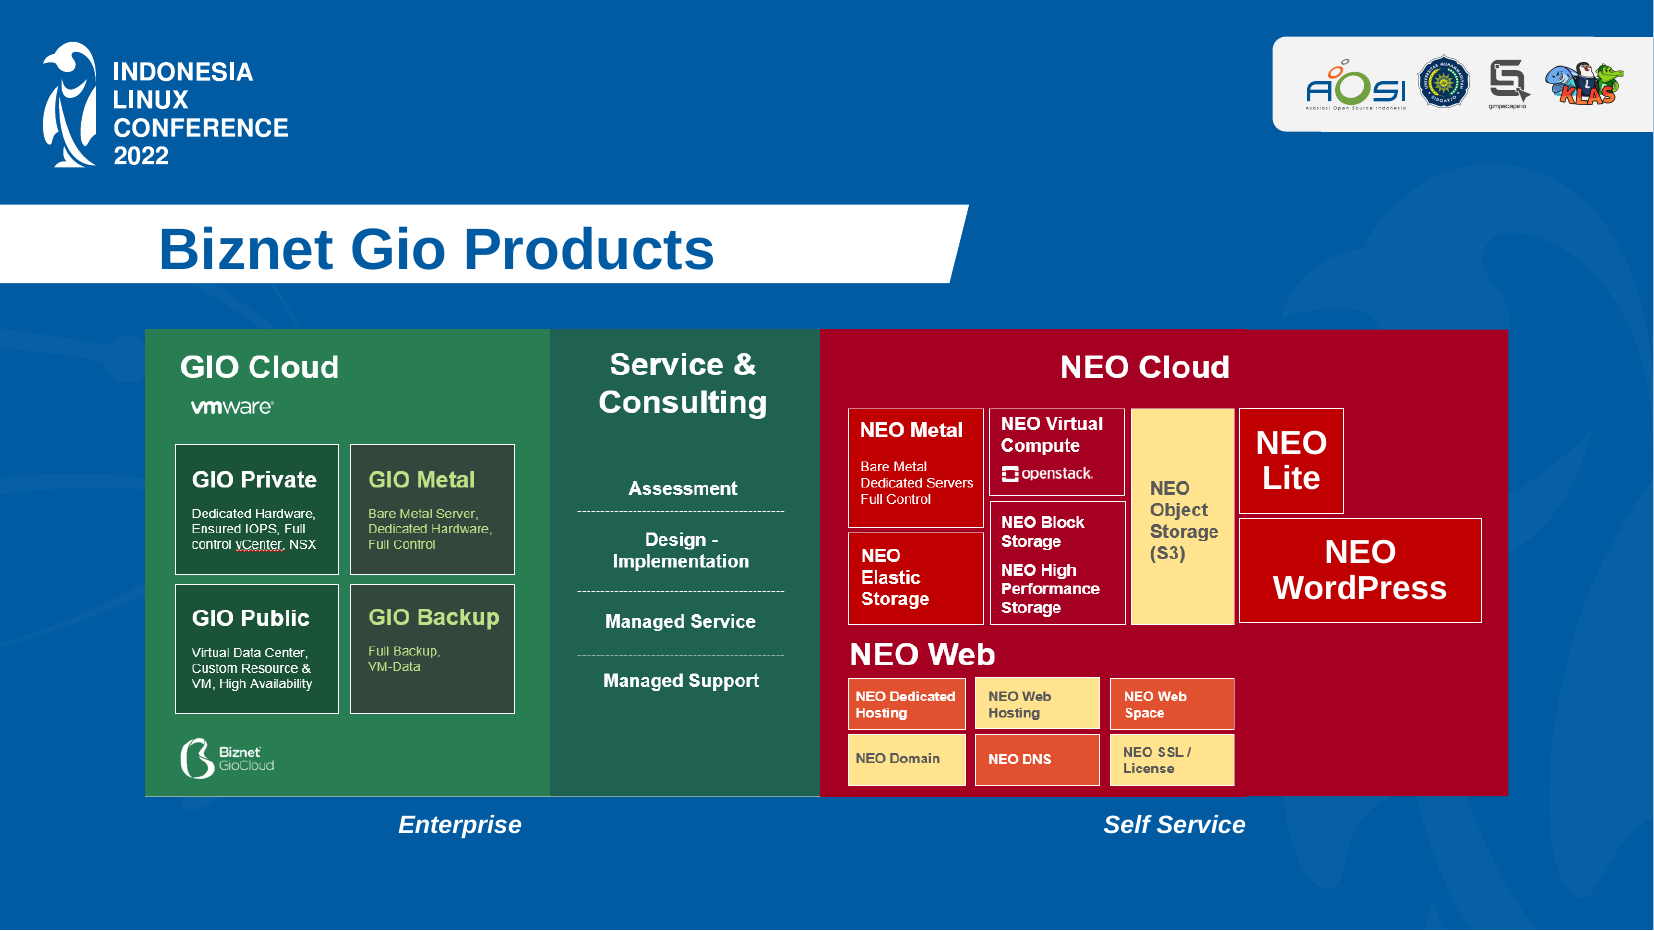

Biznet Gio Products
NEO
Lite
NEO
WordPress
Enterprise
Self Service